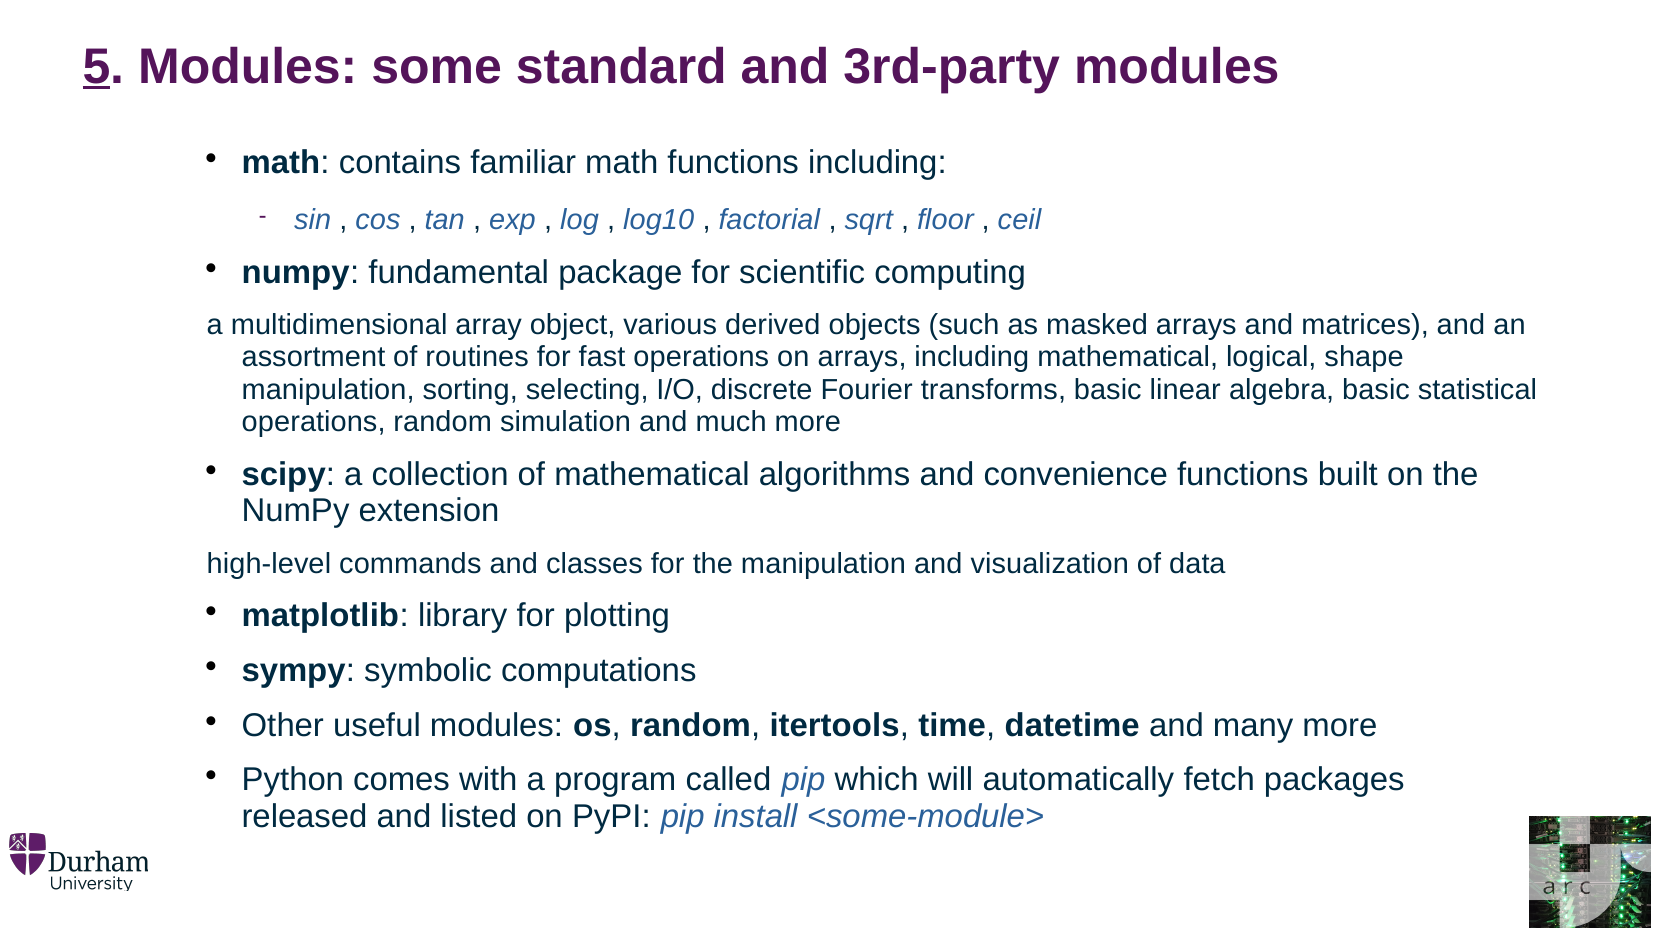

# 5. Modules: some standard and 3rd-party modules
math: contains familiar math functions including:
sin , cos , tan , exp , log , log10 , factorial , sqrt , floor , ceil
numpy: fundamental package for scientific computing
a multidimensional array object, various derived objects (such as masked arrays and matrices), and an assortment of routines for fast operations on arrays, including mathematical, logical, shape manipulation, sorting, selecting, I/O, discrete Fourier transforms, basic linear algebra, basic statistical operations, random simulation and much more
scipy: a collection of mathematical algorithms and convenience functions built on the NumPy extension
high-level commands and classes for the manipulation and visualization of data
matplotlib: library for plotting
sympy: symbolic computations
Other useful modules: os, random, itertools, time, datetime and many more
Python comes with a program called pip which will automatically fetch packages
released and listed on PyPI: pip install <some-module>